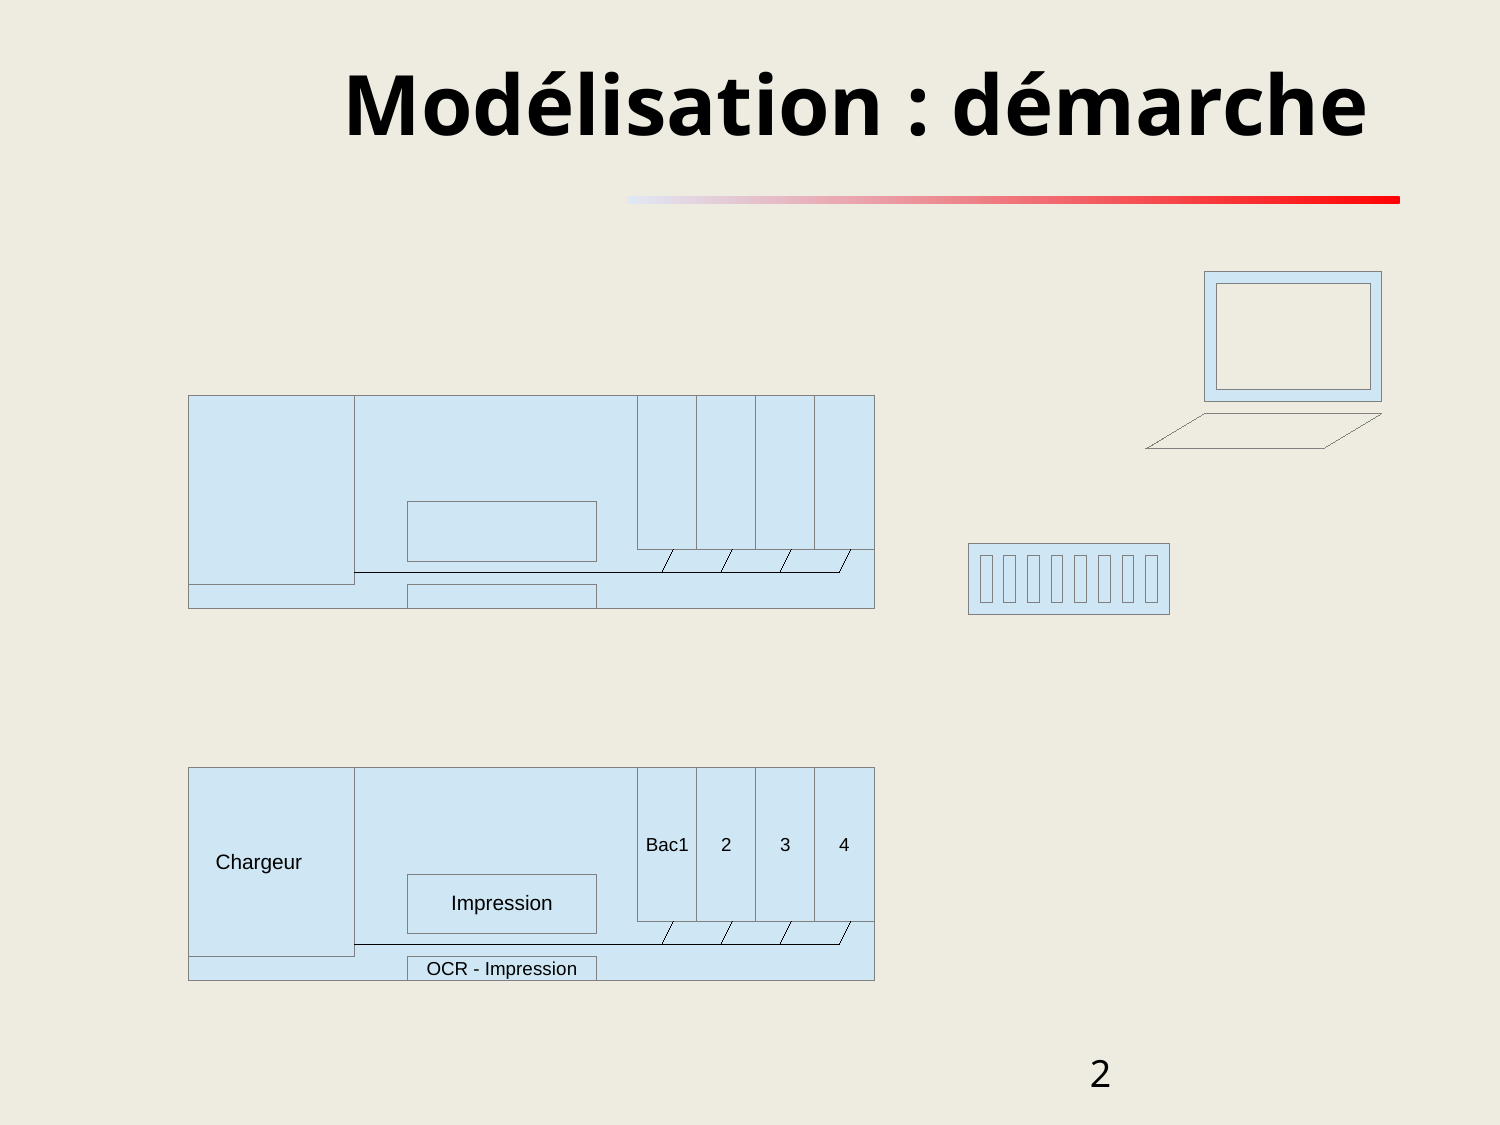

# Modélisation : démarche
Bac1
2
3
4
Chargeur
Impression
OCR - Impression